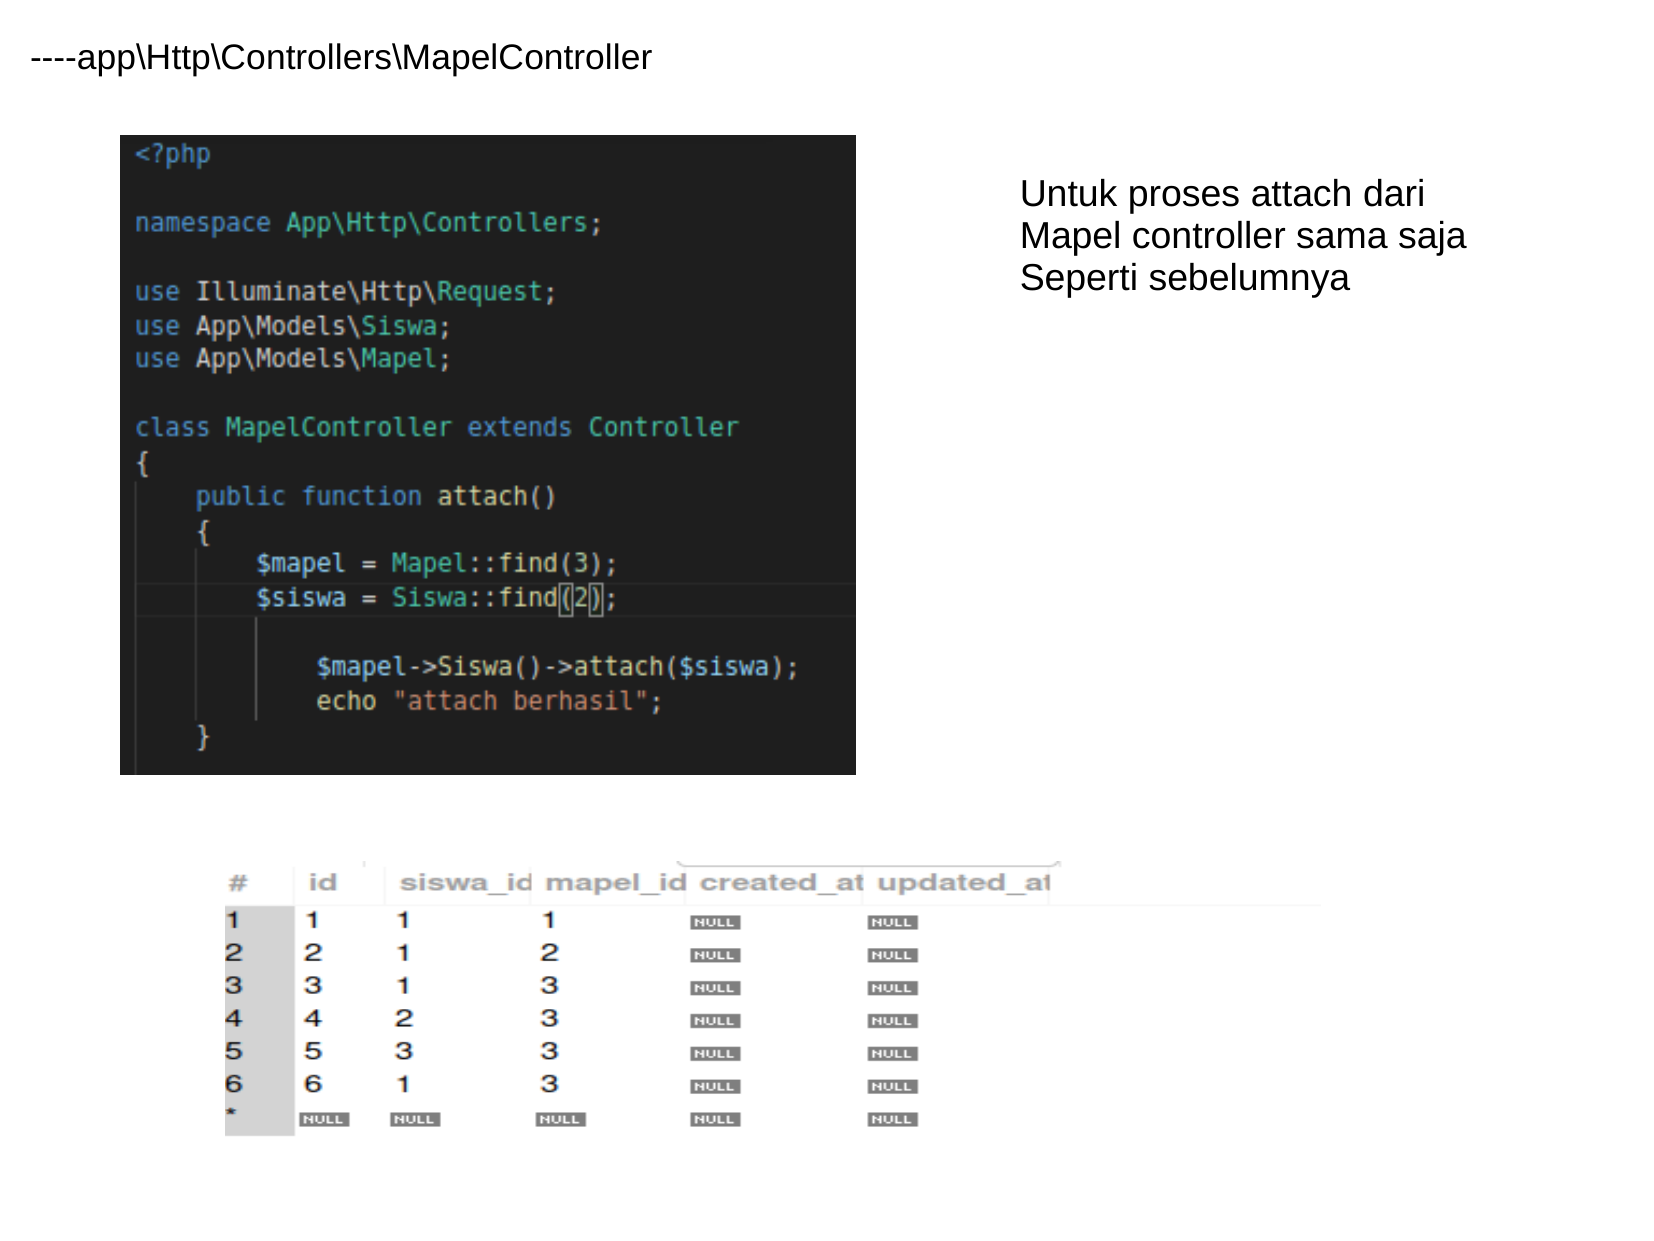

----app\Http\Controllers\MapelController
Untuk proses attach dari
Mapel controller sama saja
Seperti sebelumnya